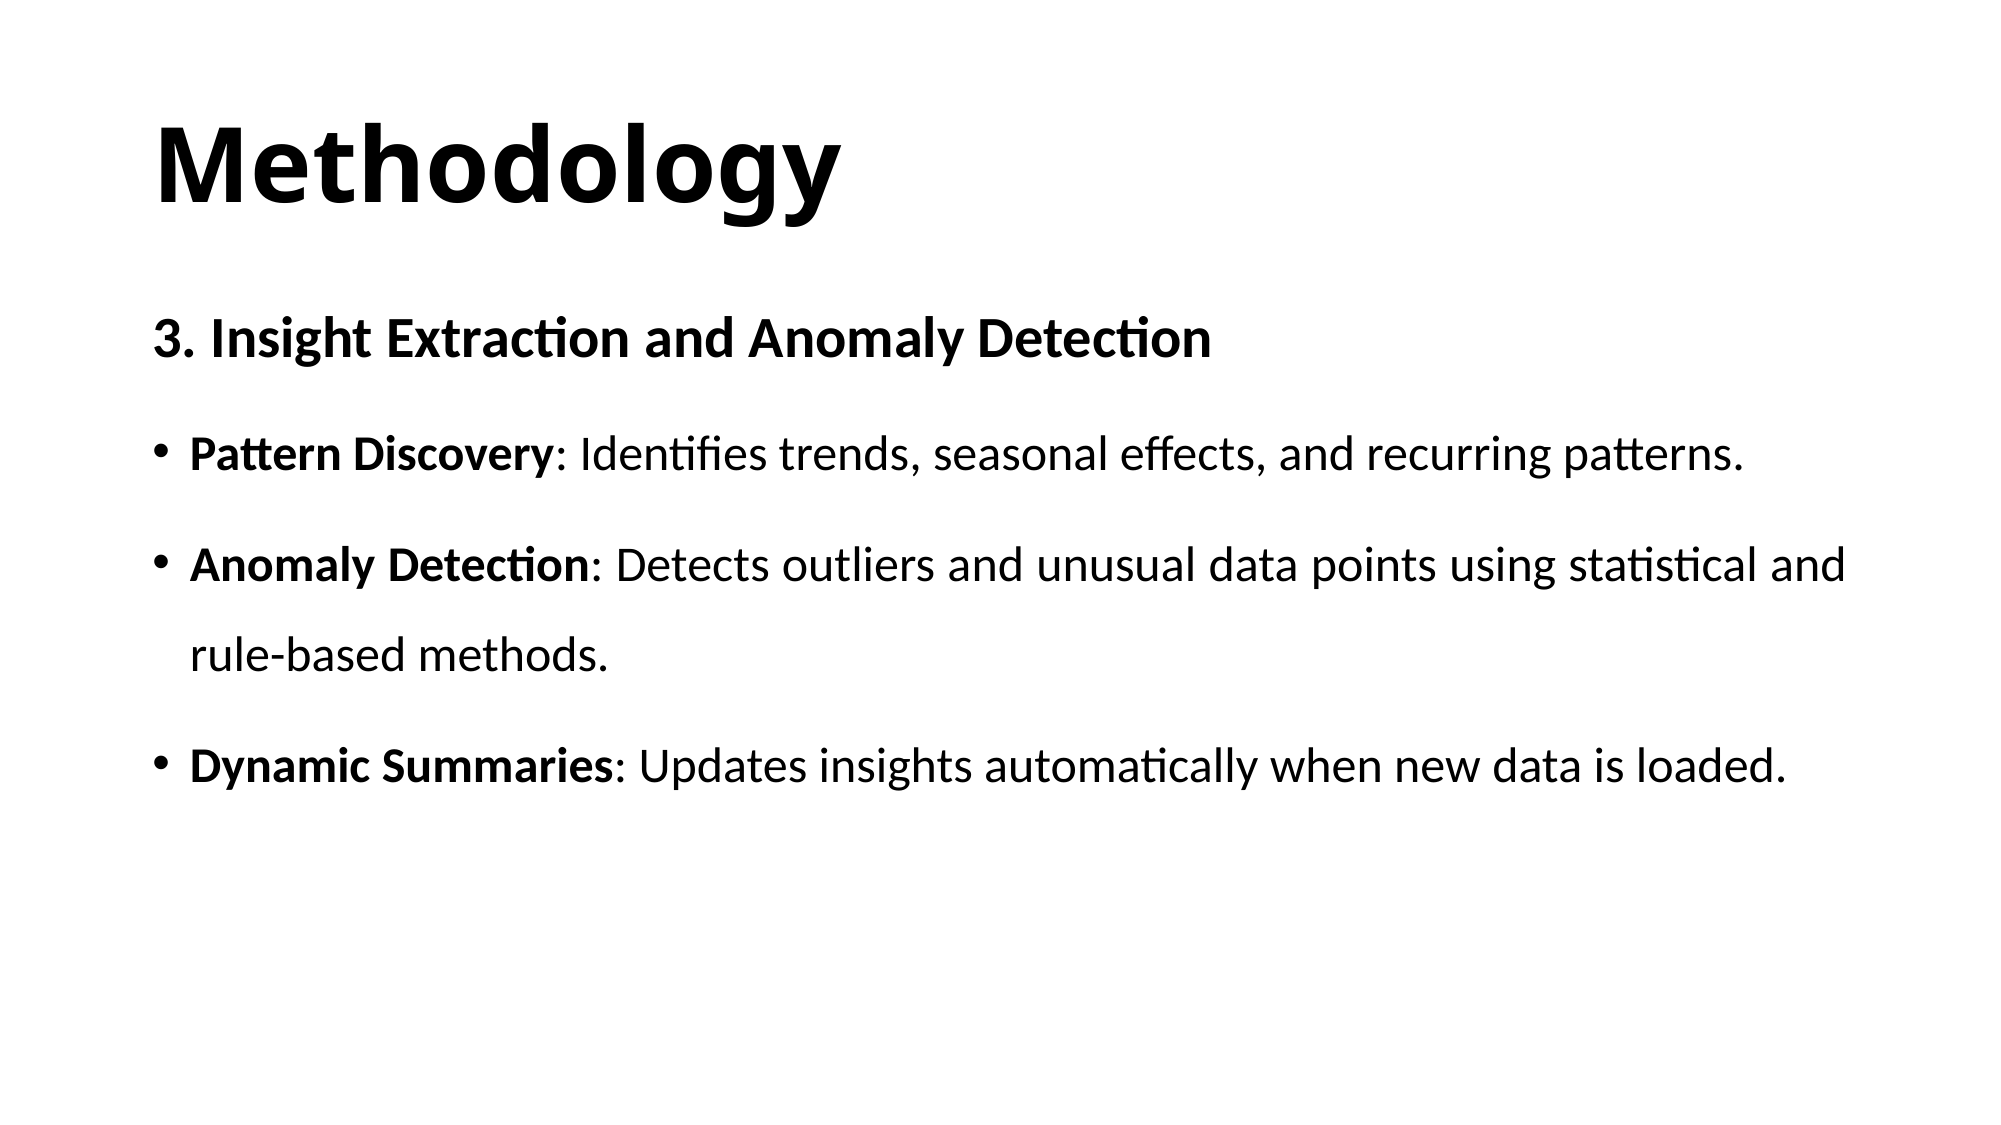

# Methodology
3. Insight Extraction and Anomaly Detection
Pattern Discovery: Identifies trends, seasonal effects, and recurring patterns.
Anomaly Detection: Detects outliers and unusual data points using statistical and rule-based methods.
Dynamic Summaries: Updates insights automatically when new data is loaded.